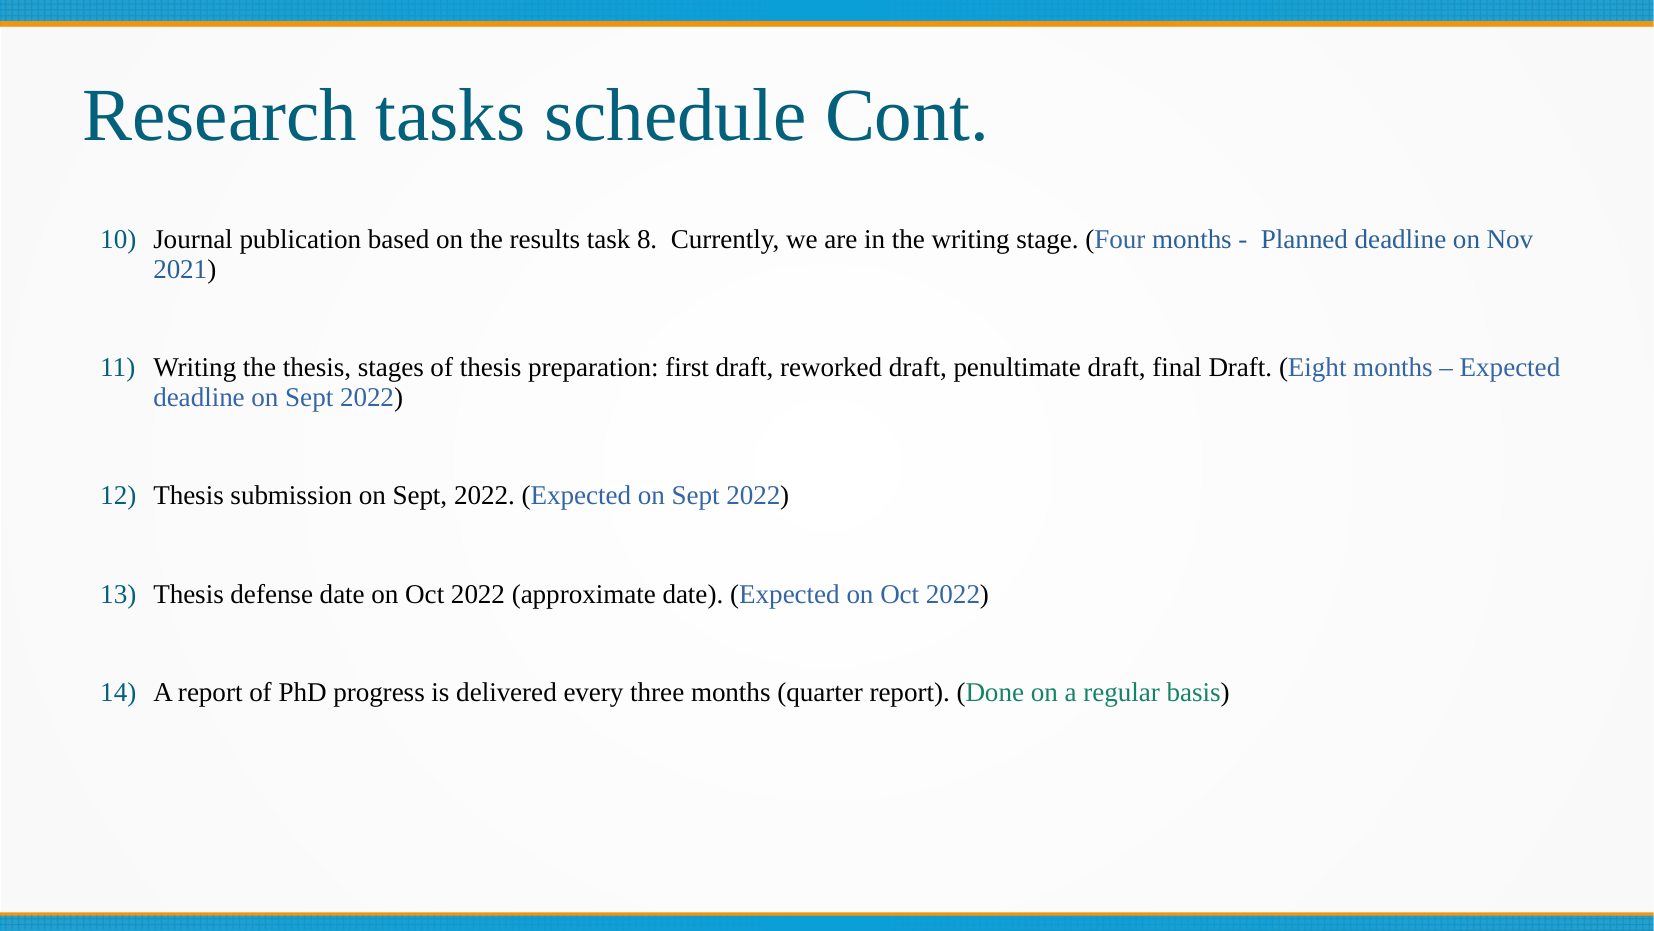

# Research tasks schedule Cont.
Journal publication based on the results task 8. Currently, we are in the writing stage. (Four months - Planned deadline on Nov 2021)
Writing the thesis, stages of thesis preparation: first draft, reworked draft, penultimate draft, final Draft. (Eight months – Expected deadline on Sept 2022)
Thesis submission on Sept, 2022. (Expected on Sept 2022)
Thesis defense date on Oct 2022 (approximate date). (Expected on Oct 2022)
A report of PhD progress is delivered every three months (quarter report). (Done on a regular basis)